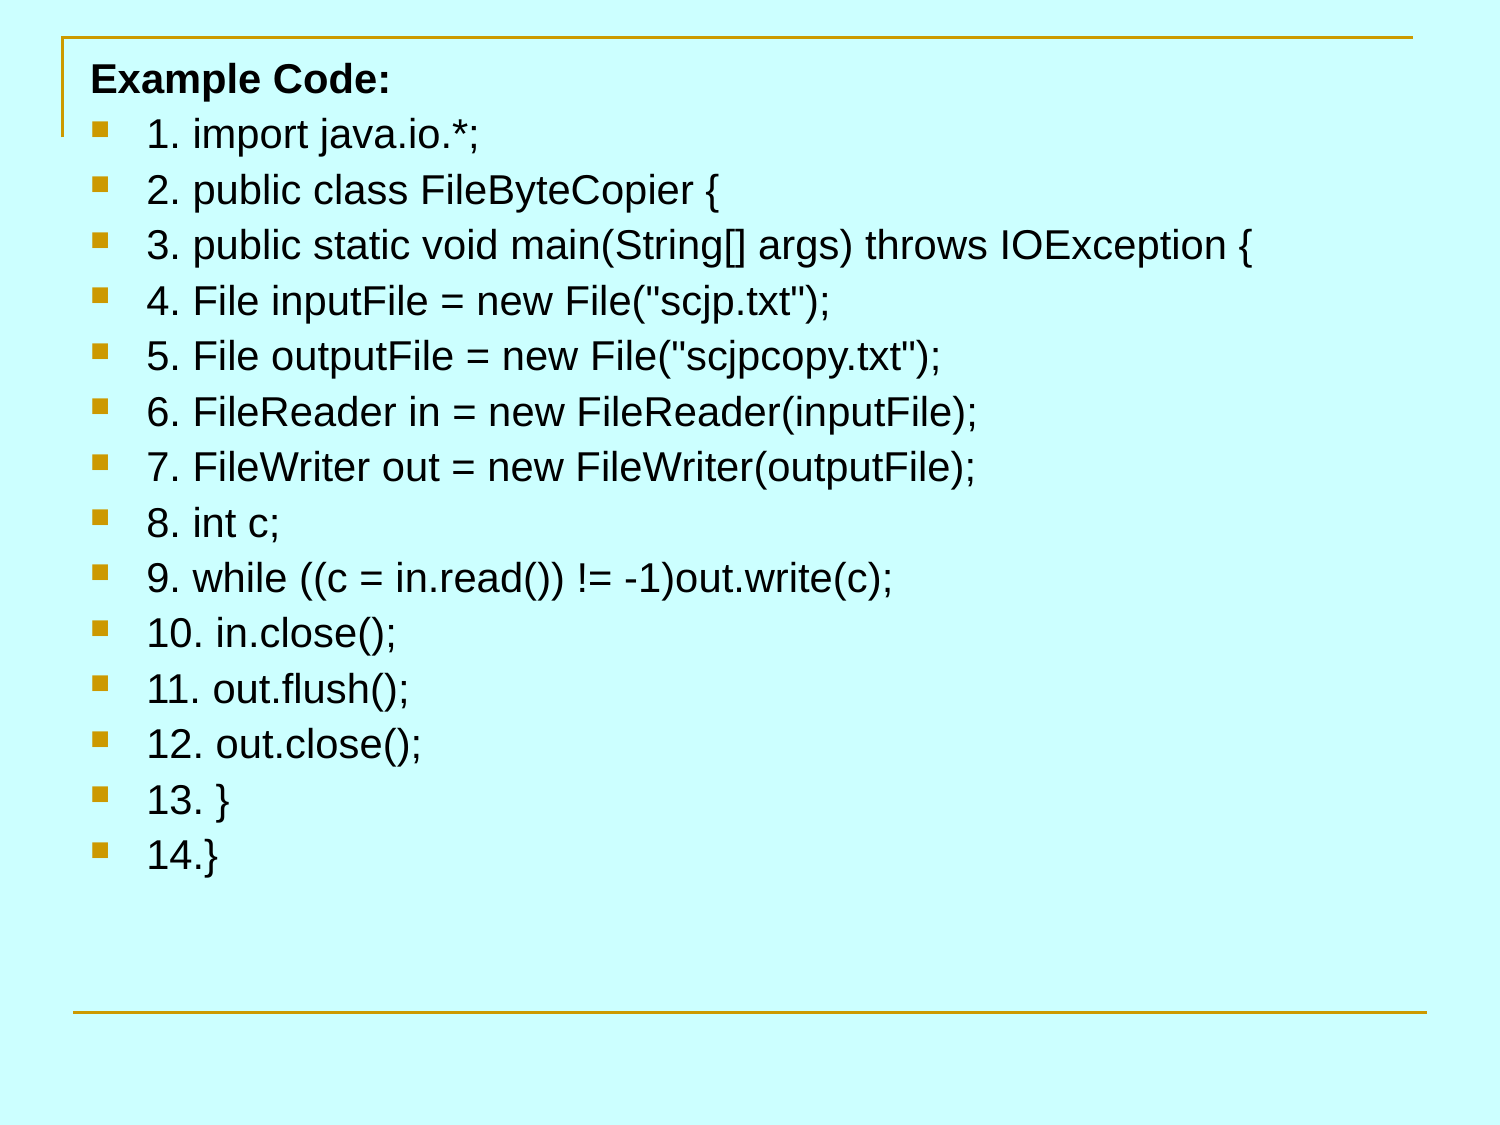

# Example Code:
1. import java.io.*;
2. public class FileByteCopier {
3. public static void main(String[] args) throws IOException {
4. File inputFile = new File("scjp.txt");
5. File outputFile = new File("scjpcopy.txt");
6. FileReader in = new FileReader(inputFile);
7. FileWriter out = new FileWriter(outputFile);
8. int c;
9. while ((c = in.read()) != -1)out.write(c);
10. in.close();
11. out.flush();
12. out.close();
13. }
14.}